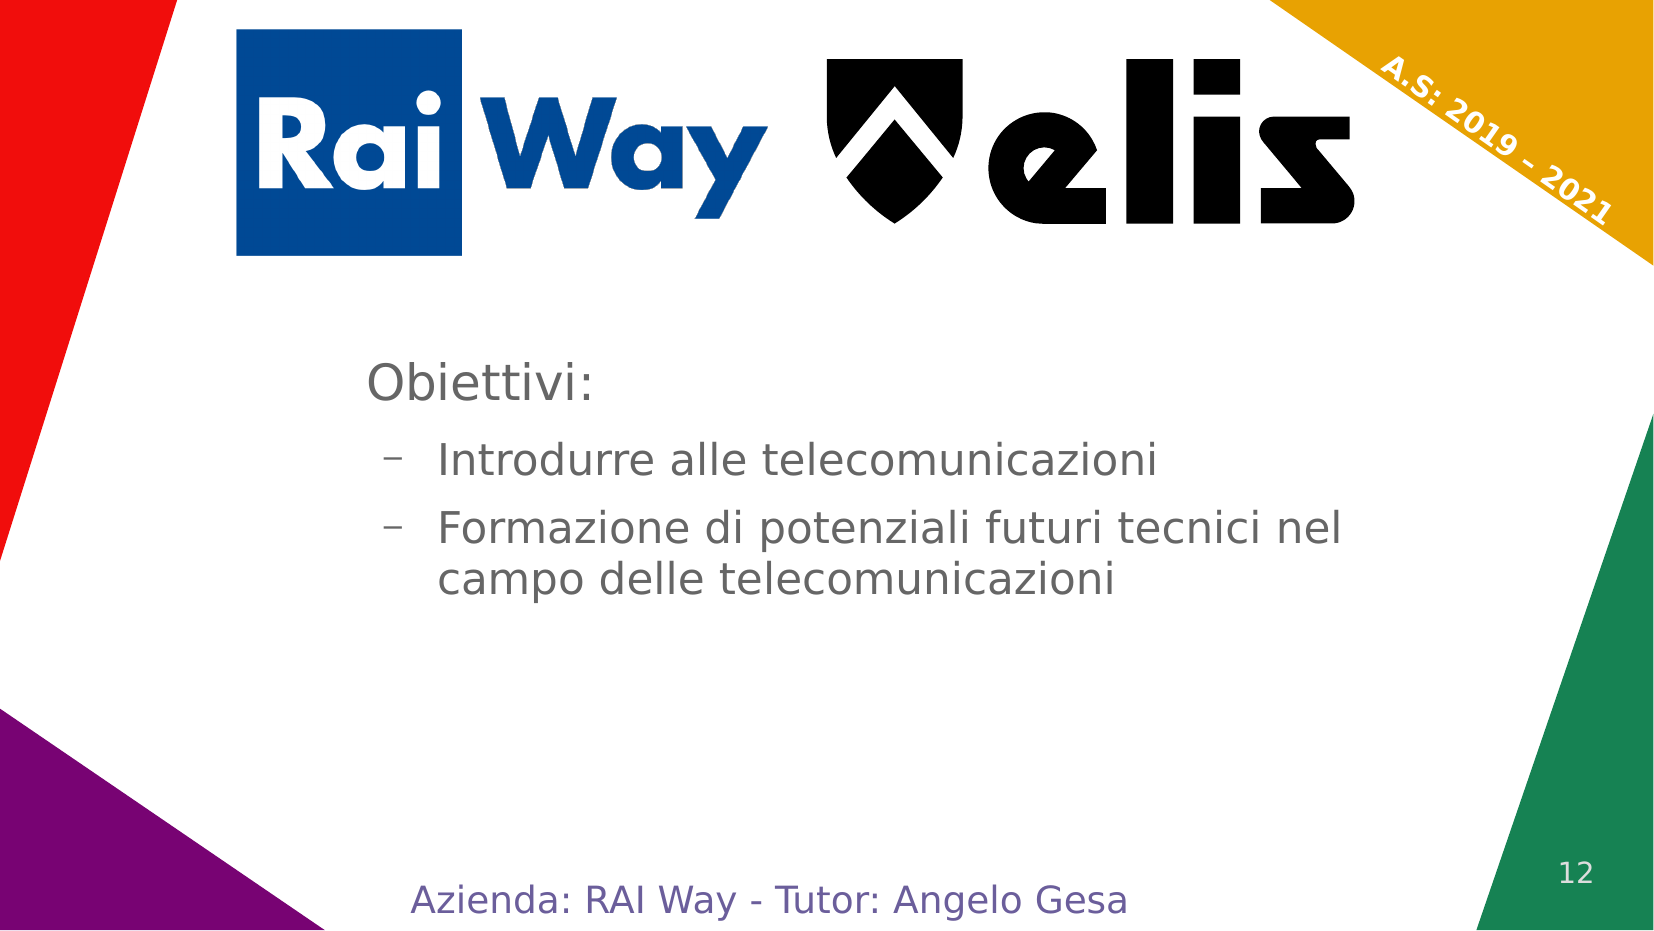

A.S: 2019 – 2021
# Obiettivi:
Introdurre alle telecomunicazioni
Formazione di potenziali futuri tecnici nel campo delle telecomunicazioni
12
Azienda: RAI Way - Tutor: Angelo Gesa